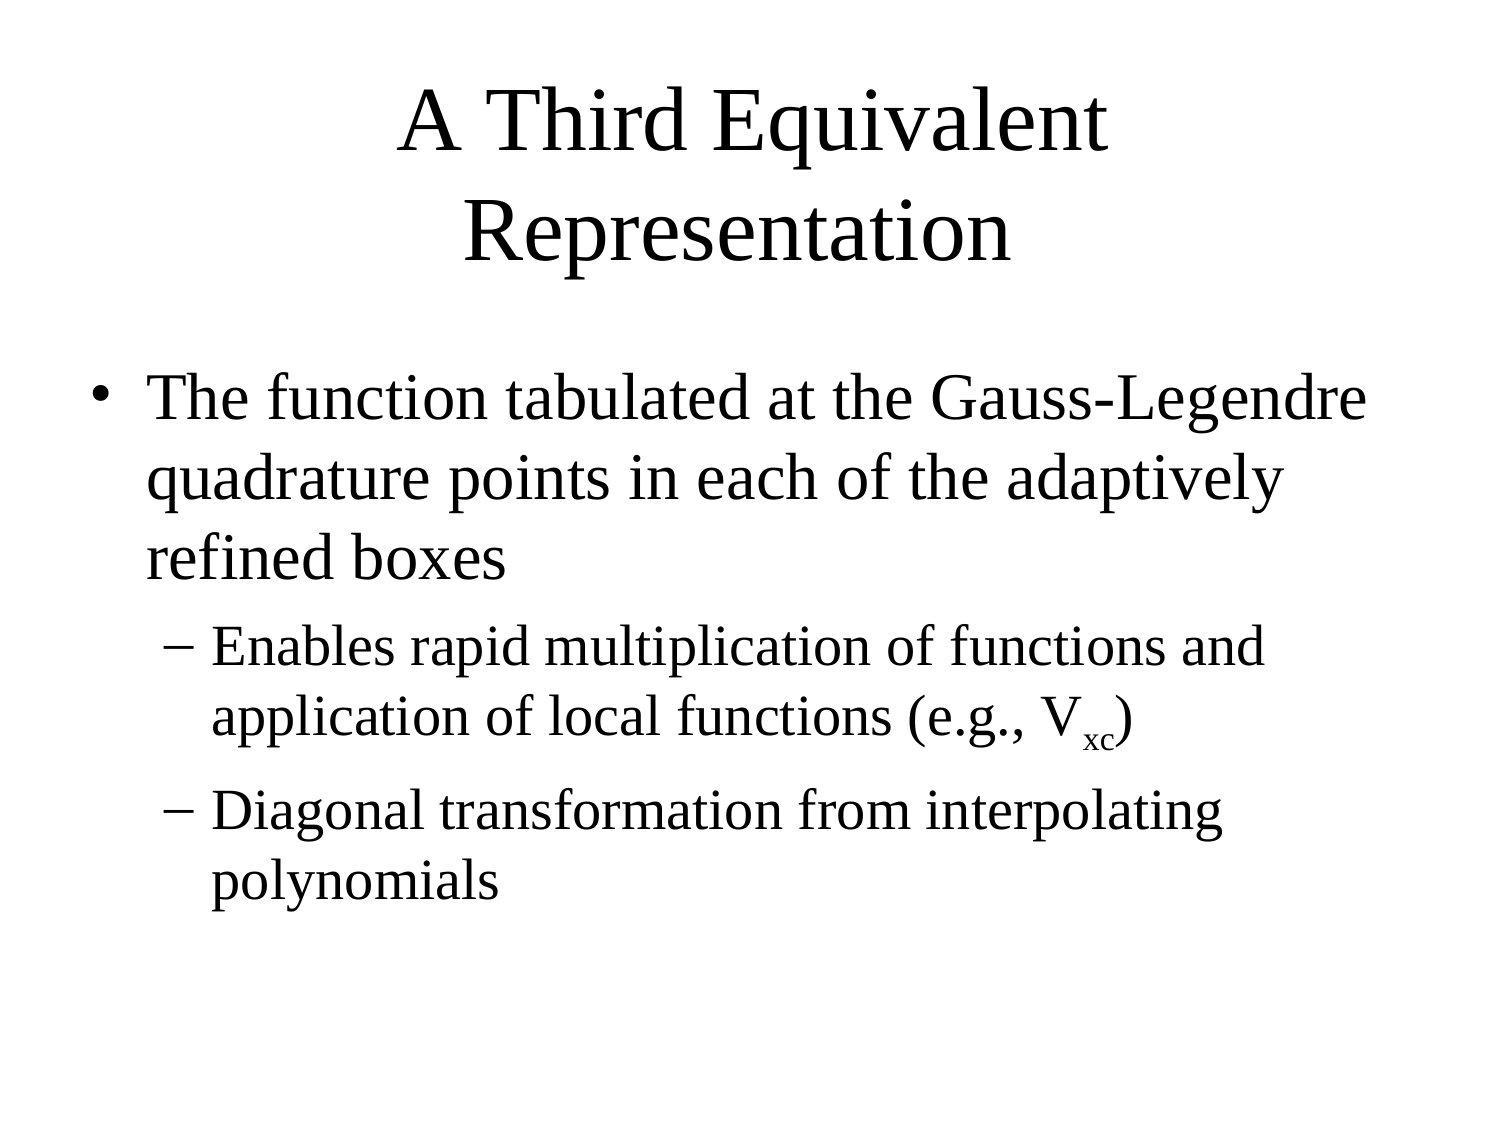

# A Third Equivalent Representation
The function tabulated at the Gauss-Legendre quadrature points in each of the adaptively refined boxes
Enables rapid multiplication of functions and application of local functions (e.g., Vxc)
Diagonal transformation from interpolating polynomials